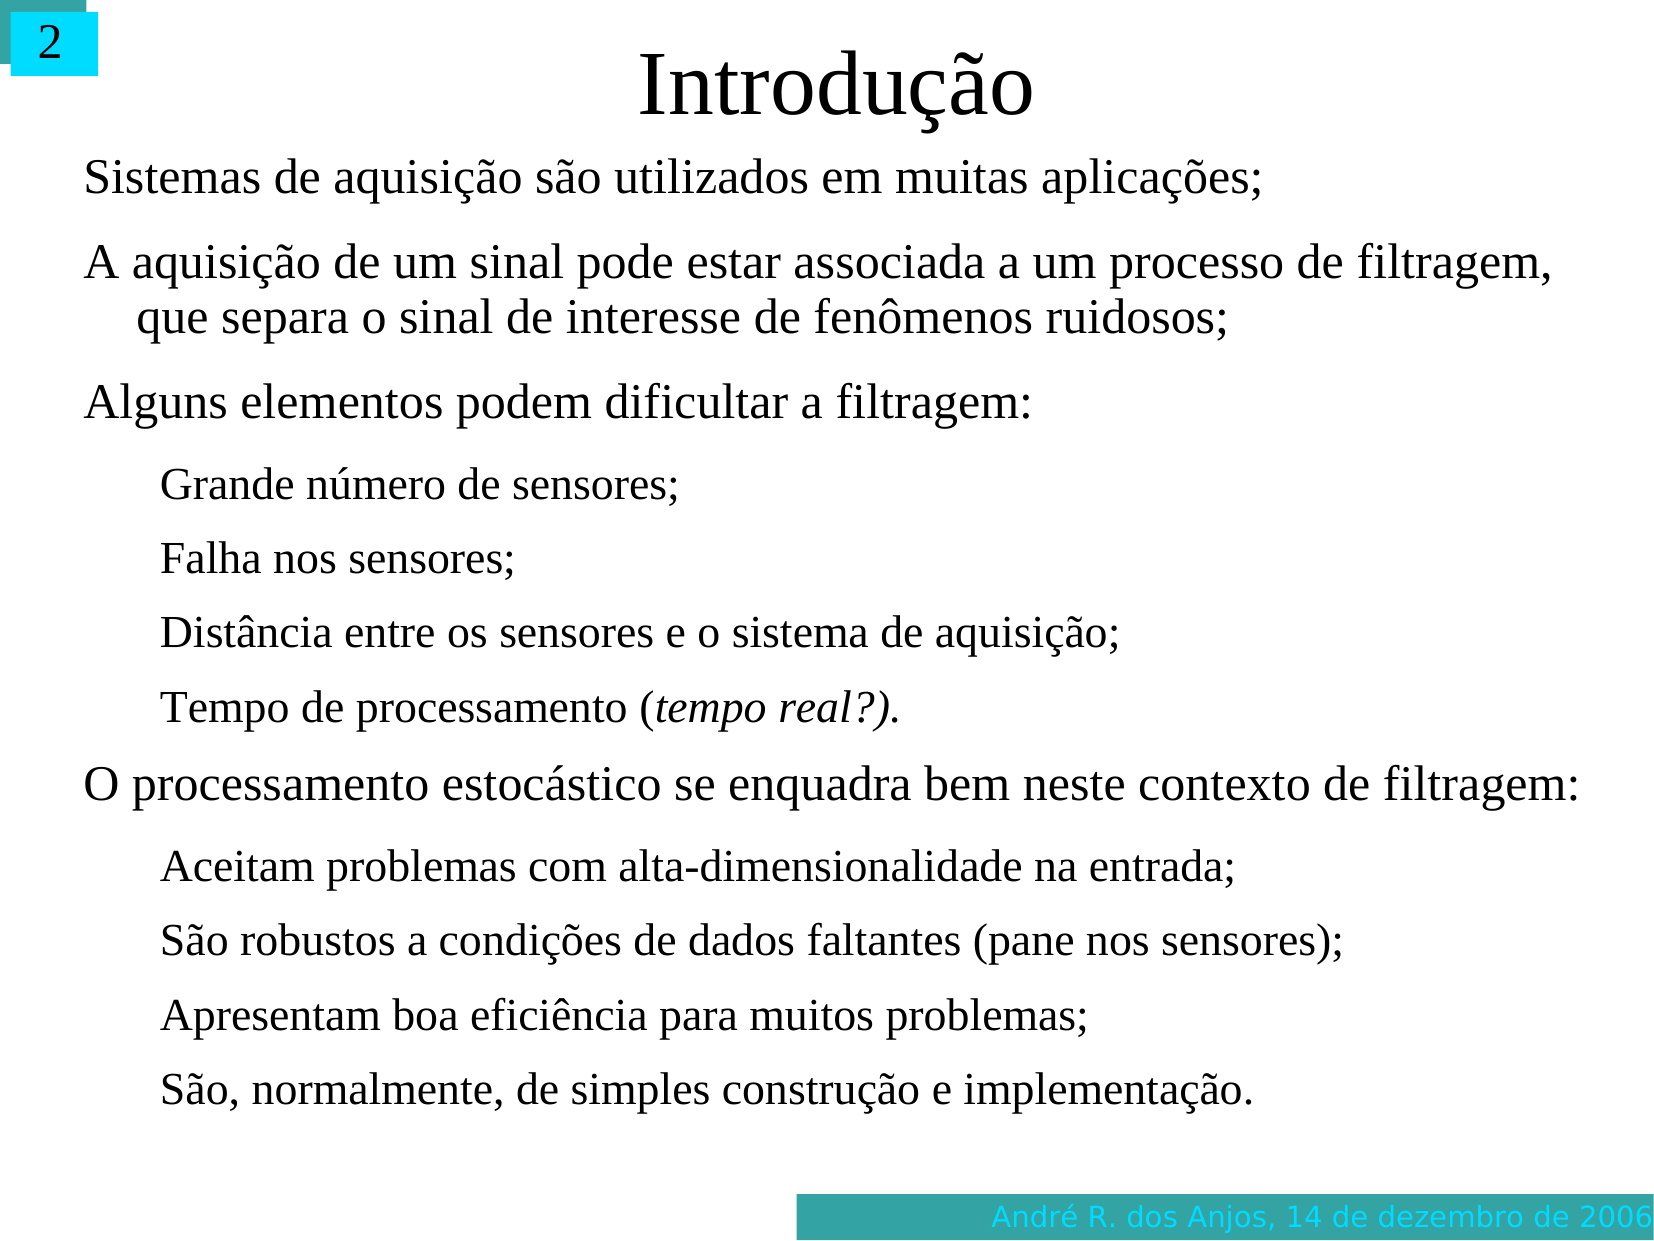

# Introdução
Sistemas de aquisição são utilizados em muitas aplicações;
A aquisição de um sinal pode estar associada a um processo de filtragem, que separa o sinal de interesse de fenômenos ruidosos;
Alguns elementos podem dificultar a filtragem:
Grande número de sensores;
Falha nos sensores;
Distância entre os sensores e o sistema de aquisição;
Tempo de processamento (tempo real?).
O processamento estocástico se enquadra bem neste contexto de filtragem:
Aceitam problemas com alta-dimensionalidade na entrada;
São robustos a condições de dados faltantes (pane nos sensores);
Apresentam boa eficiência para muitos problemas;
São, normalmente, de simples construção e implementação.